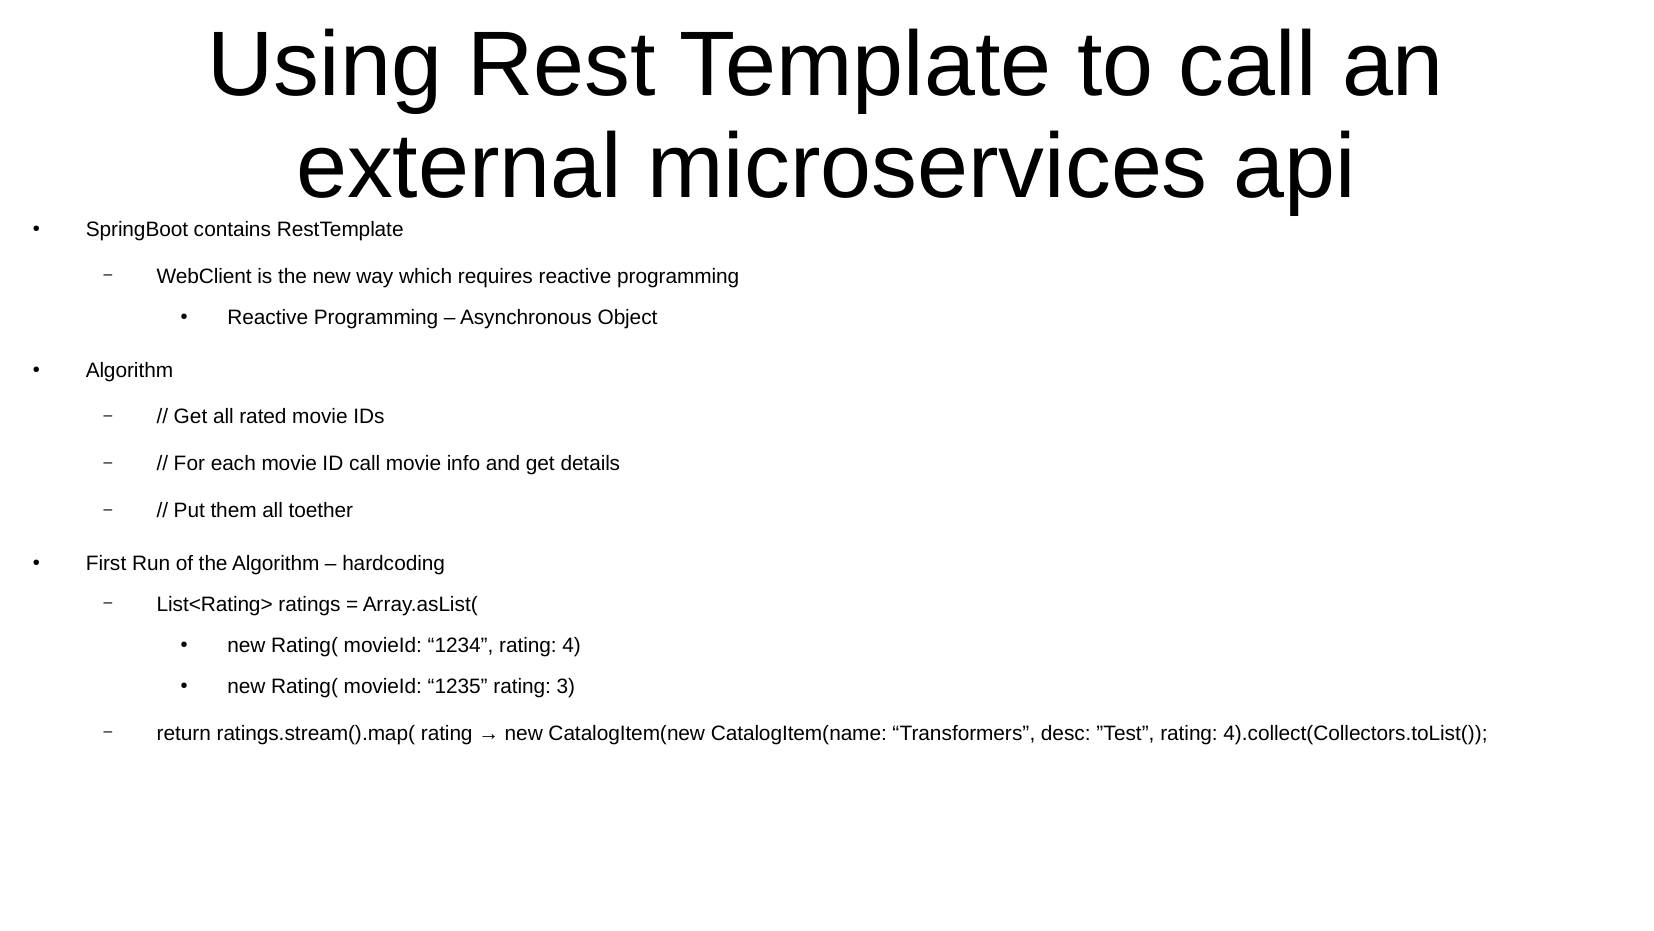

# Using Rest Template to call an external microservices api
SpringBoot contains RestTemplate
WebClient is the new way which requires reactive programming
Reactive Programming – Asynchronous Object
Algorithm
// Get all rated movie IDs
// For each movie ID call movie info and get details
// Put them all toether
First Run of the Algorithm – hardcoding
List<Rating> ratings = Array.asList(
new Rating( movieId: “1234”, rating: 4)
new Rating( movieId: “1235” rating: 3)
return ratings.stream().map( rating → new CatalogItem(new CatalogItem(name: “Transformers”, desc: ”Test”, rating: 4).collect(Collectors.toList());